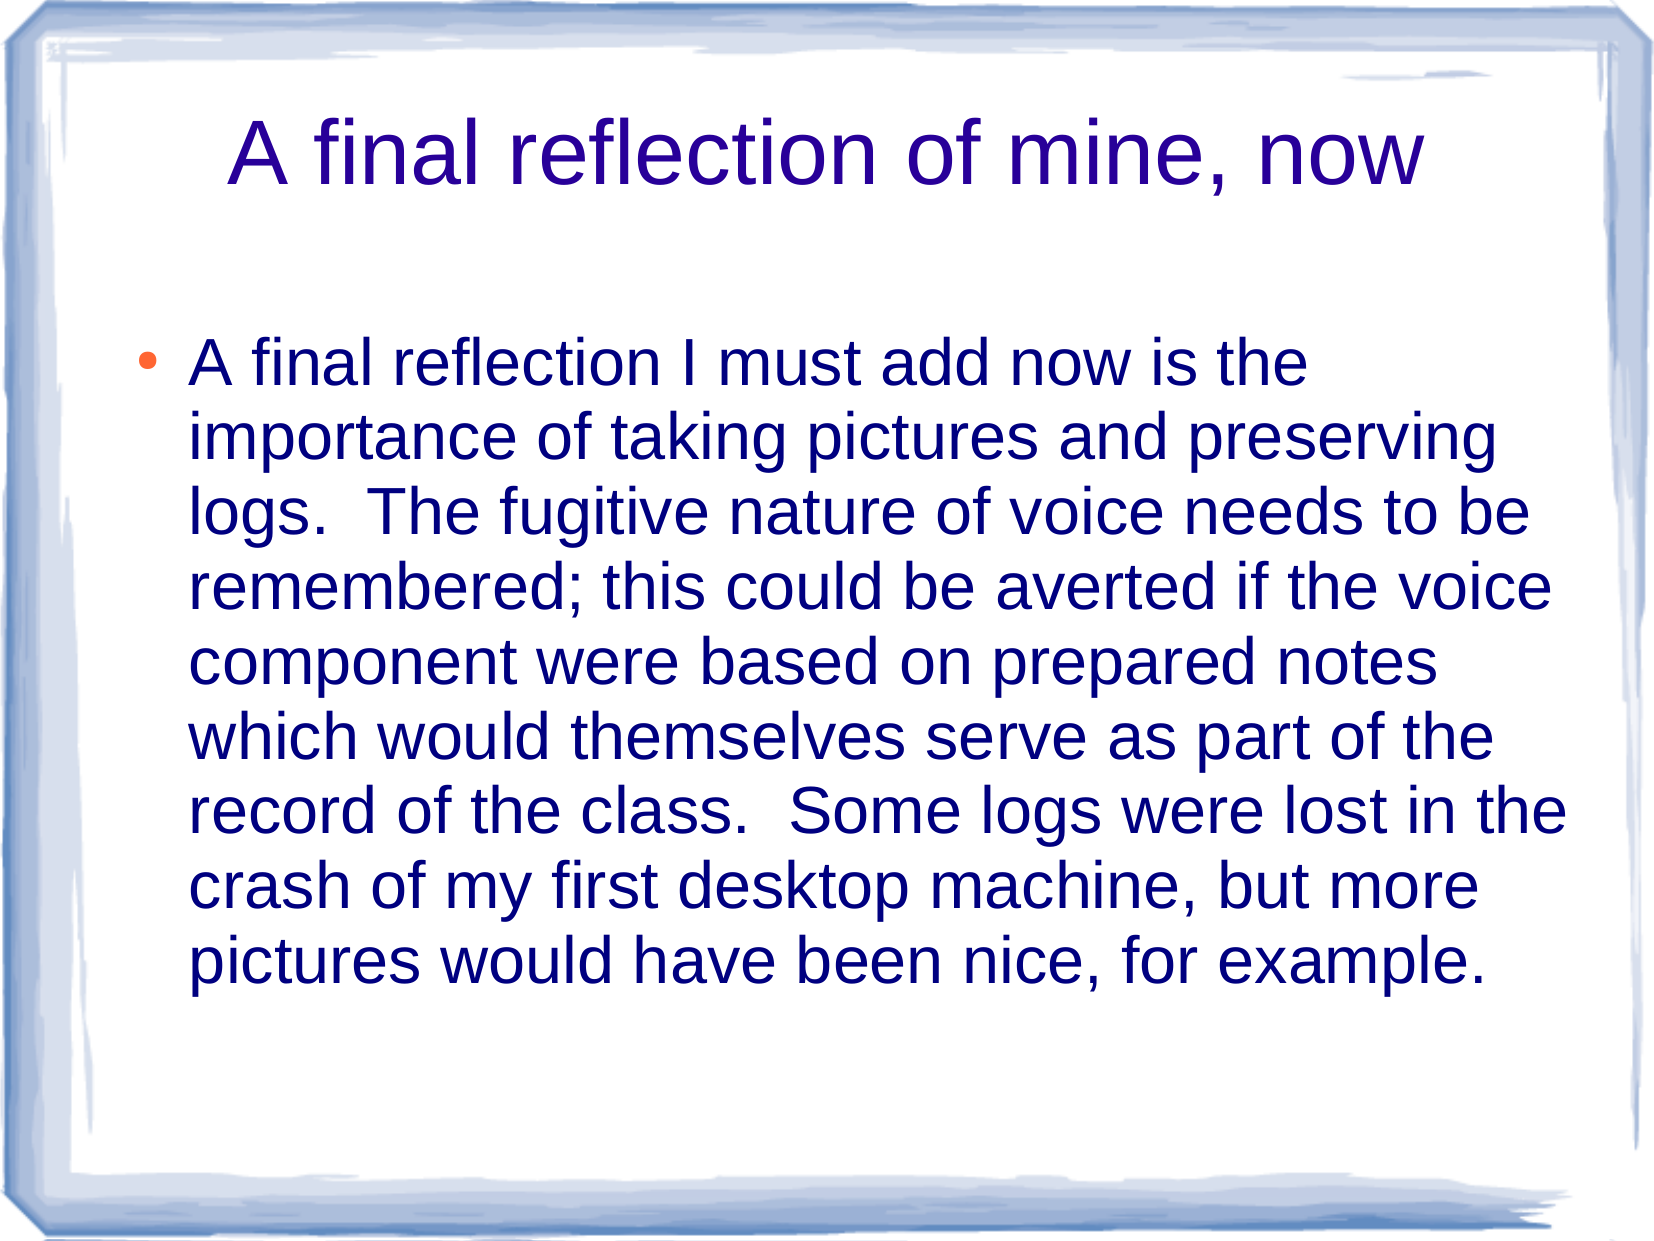

# A final reflection of mine, now
A final reflection I must add now is the importance of taking pictures and preserving logs. The fugitive nature of voice needs to be remembered; this could be averted if the voice component were based on prepared notes which would themselves serve as part of the record of the class. Some logs were lost in the crash of my first desktop machine, but more pictures would have been nice, for example.